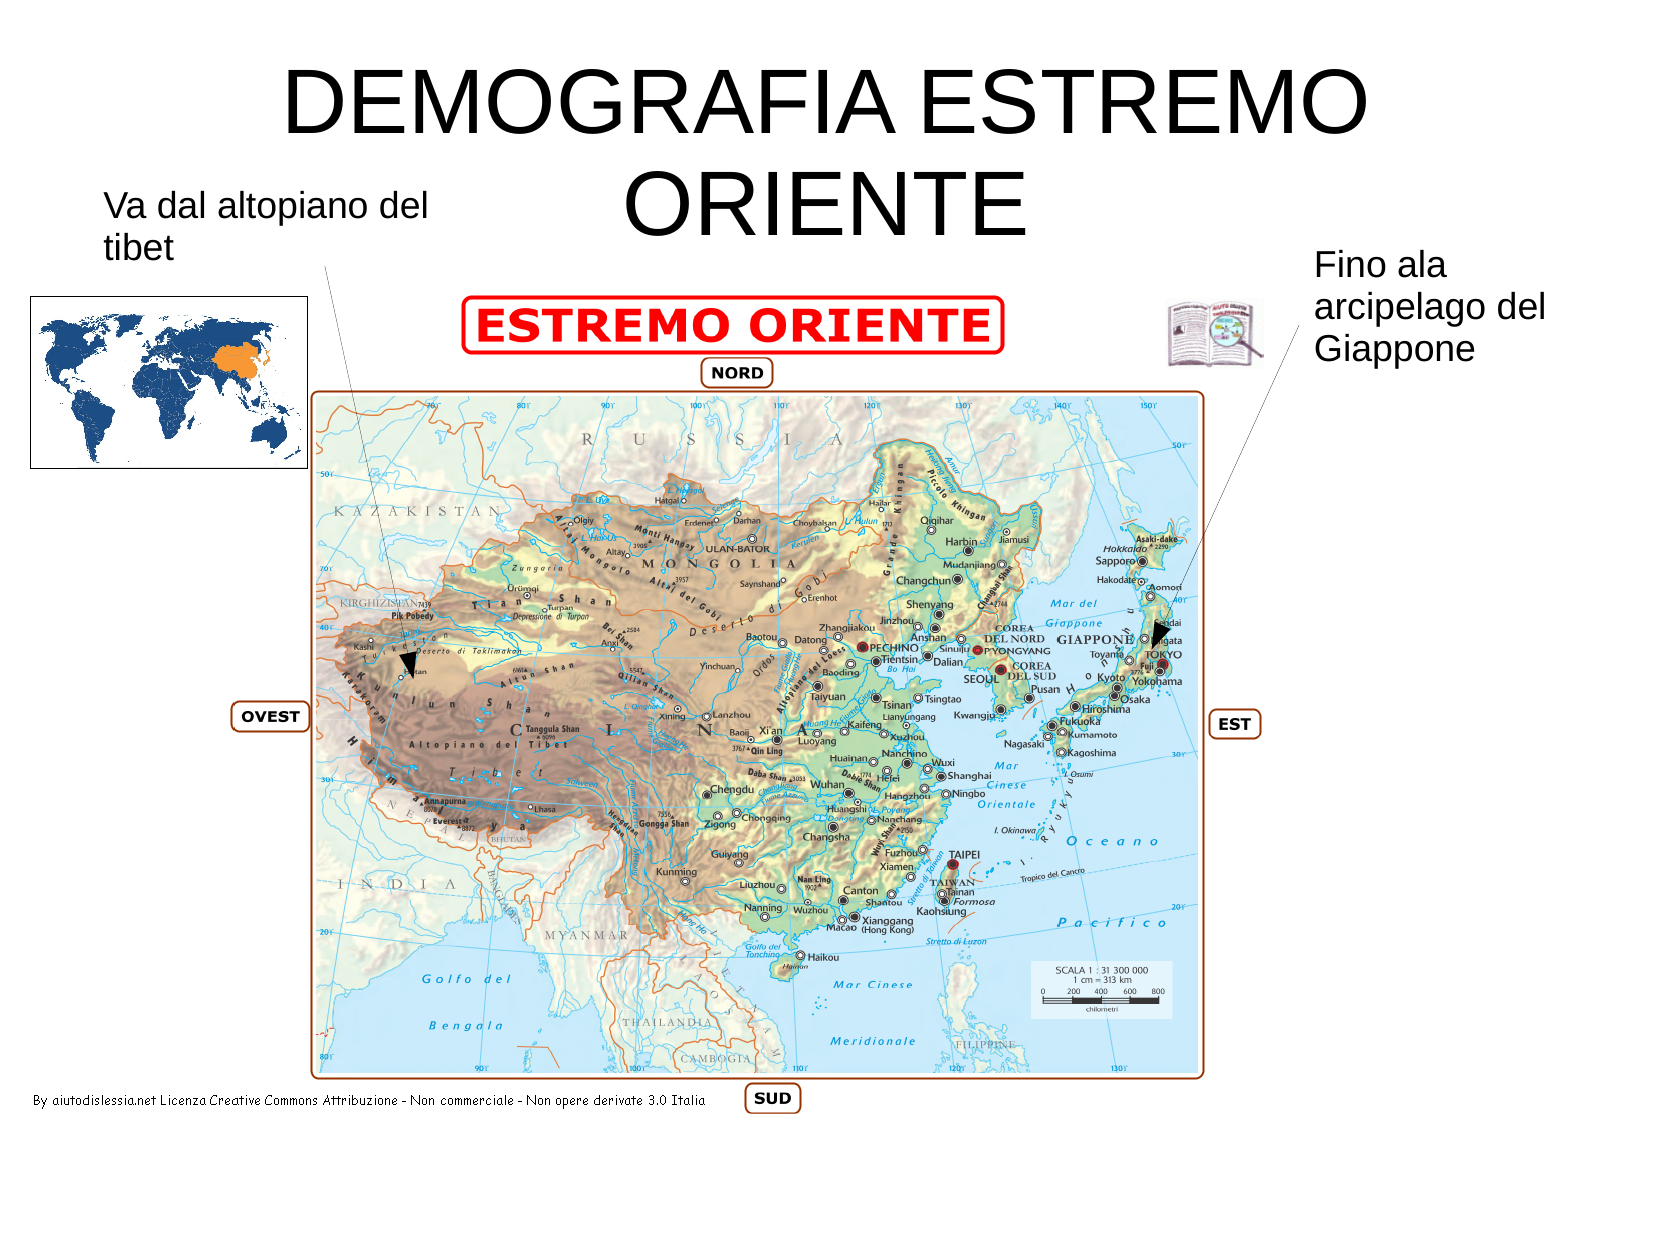

# DEMOGRAFIA ESTREMO ORIENTE
Va dal altopiano del tibet
Fino ala arcipelago del Giappone